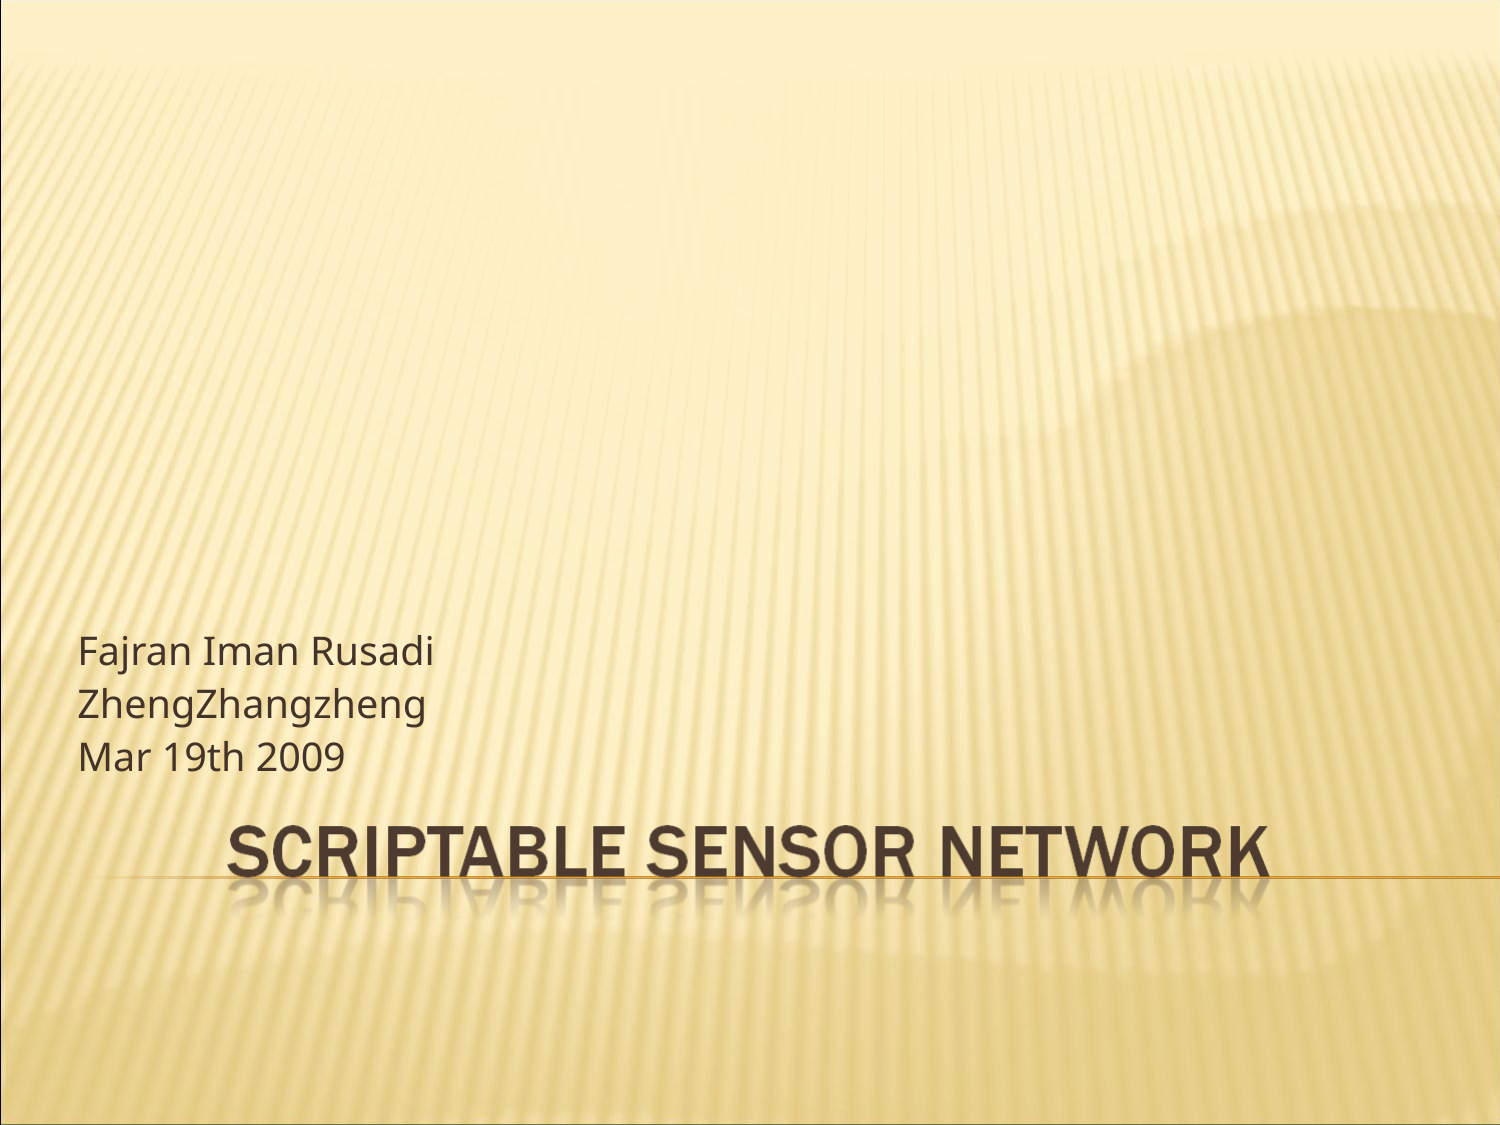

Fajran Iman Rusadi
ZhengZhangzheng
Mar 19th 2009